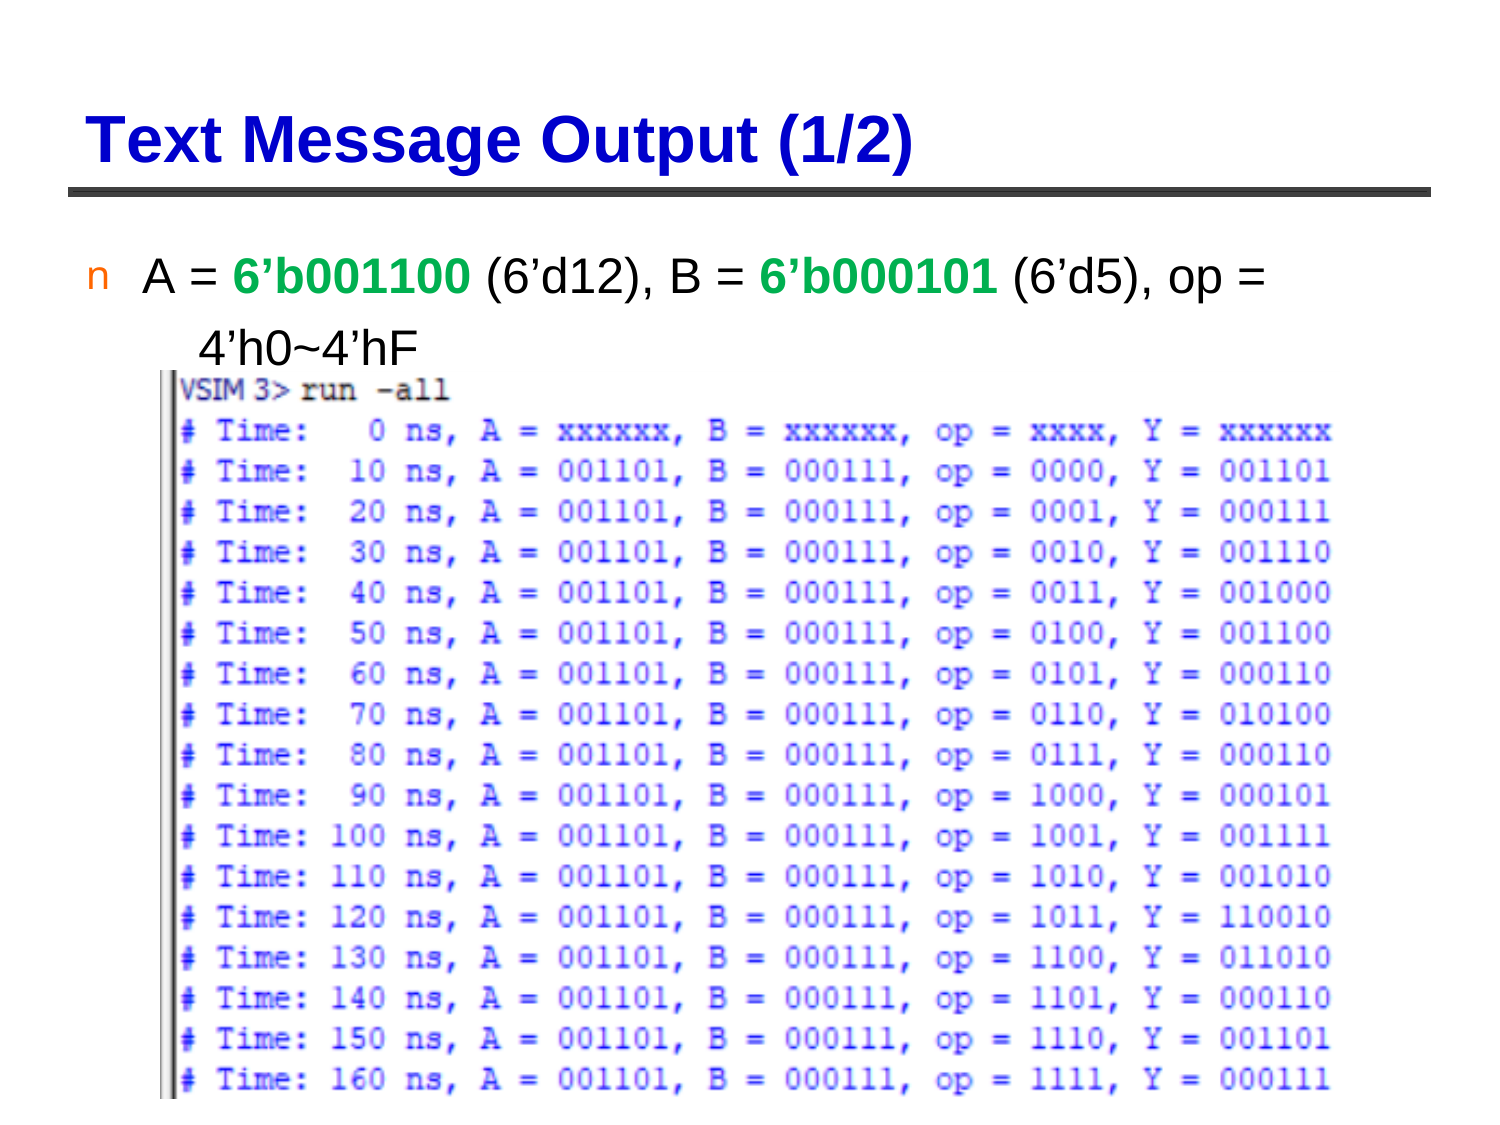

# Text Message Output (1/2)
A = 6’b001100 (6’d12), B = 6’b000101 (6’d5), op = 4’h0~4’hF